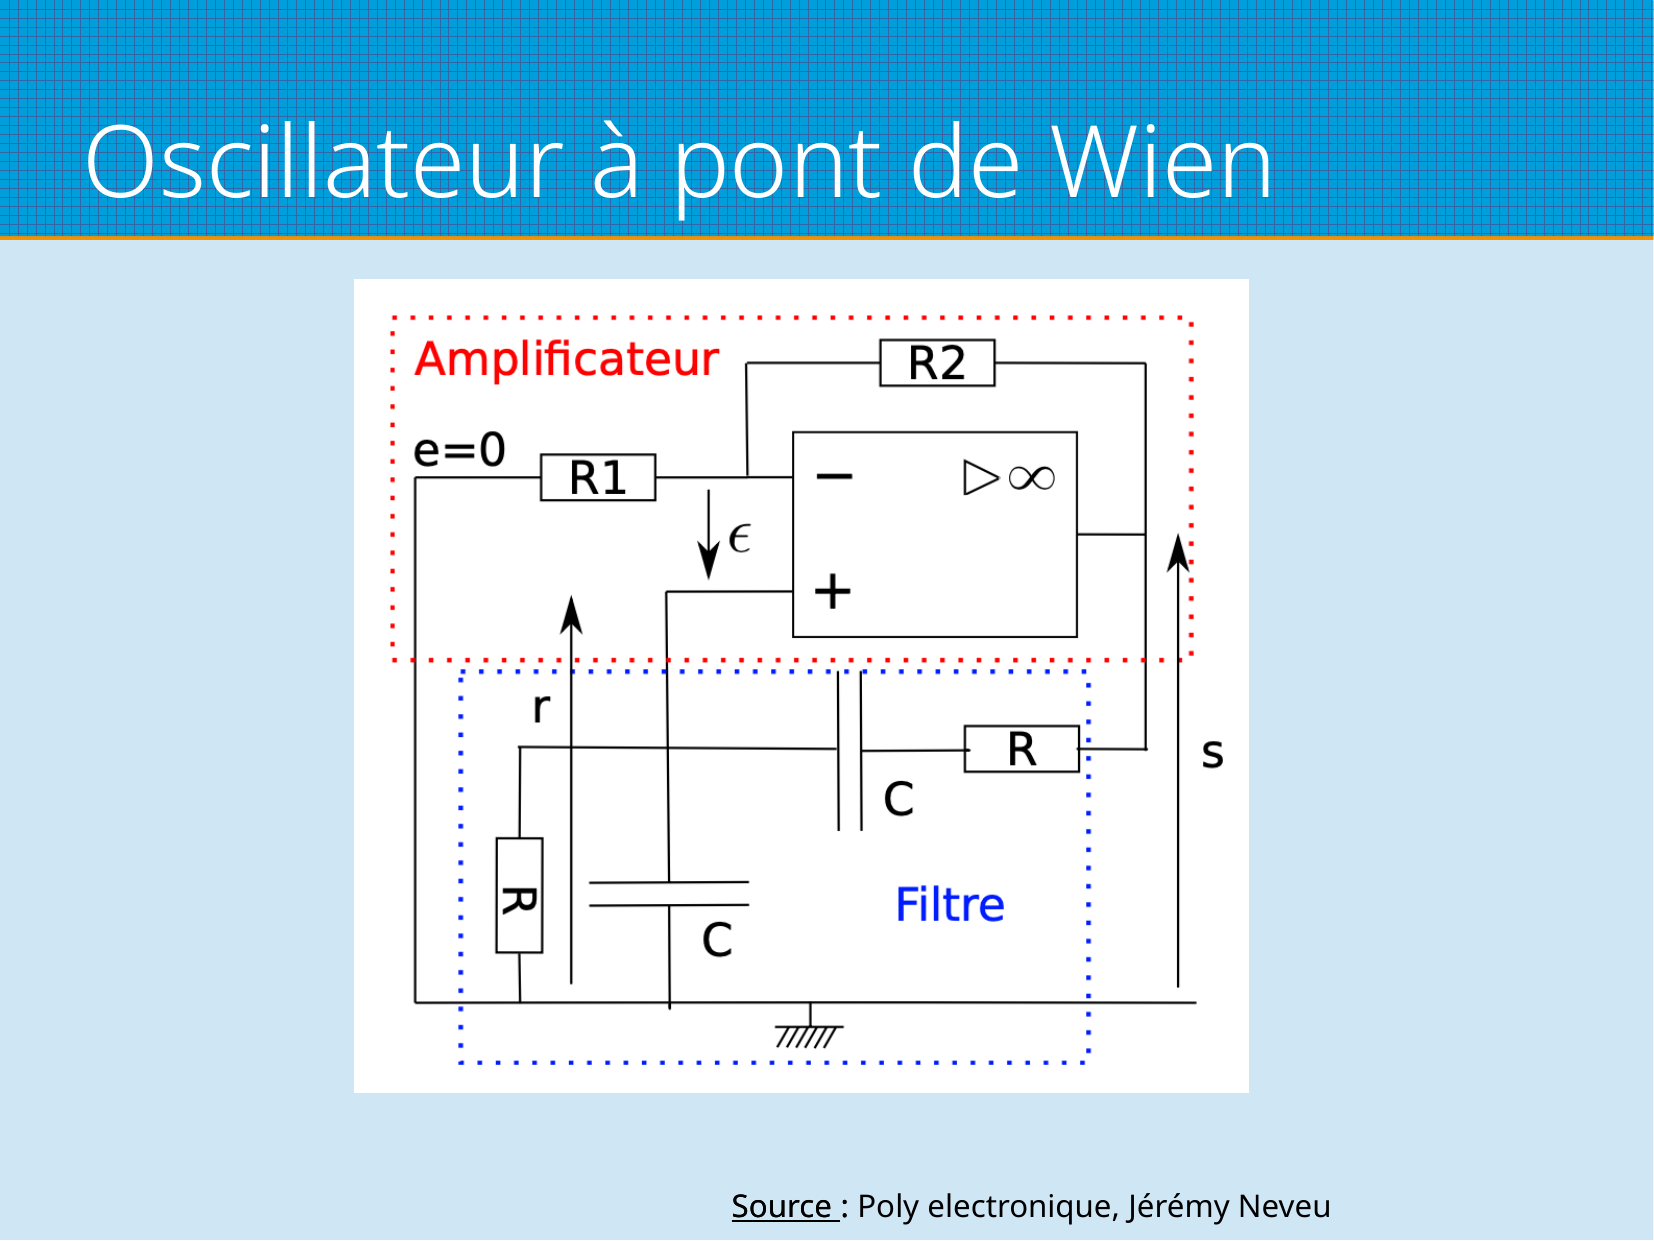

# Oscillateur à pont de Wien
Source :
Source : Poly electronique, Jérémy Neveu